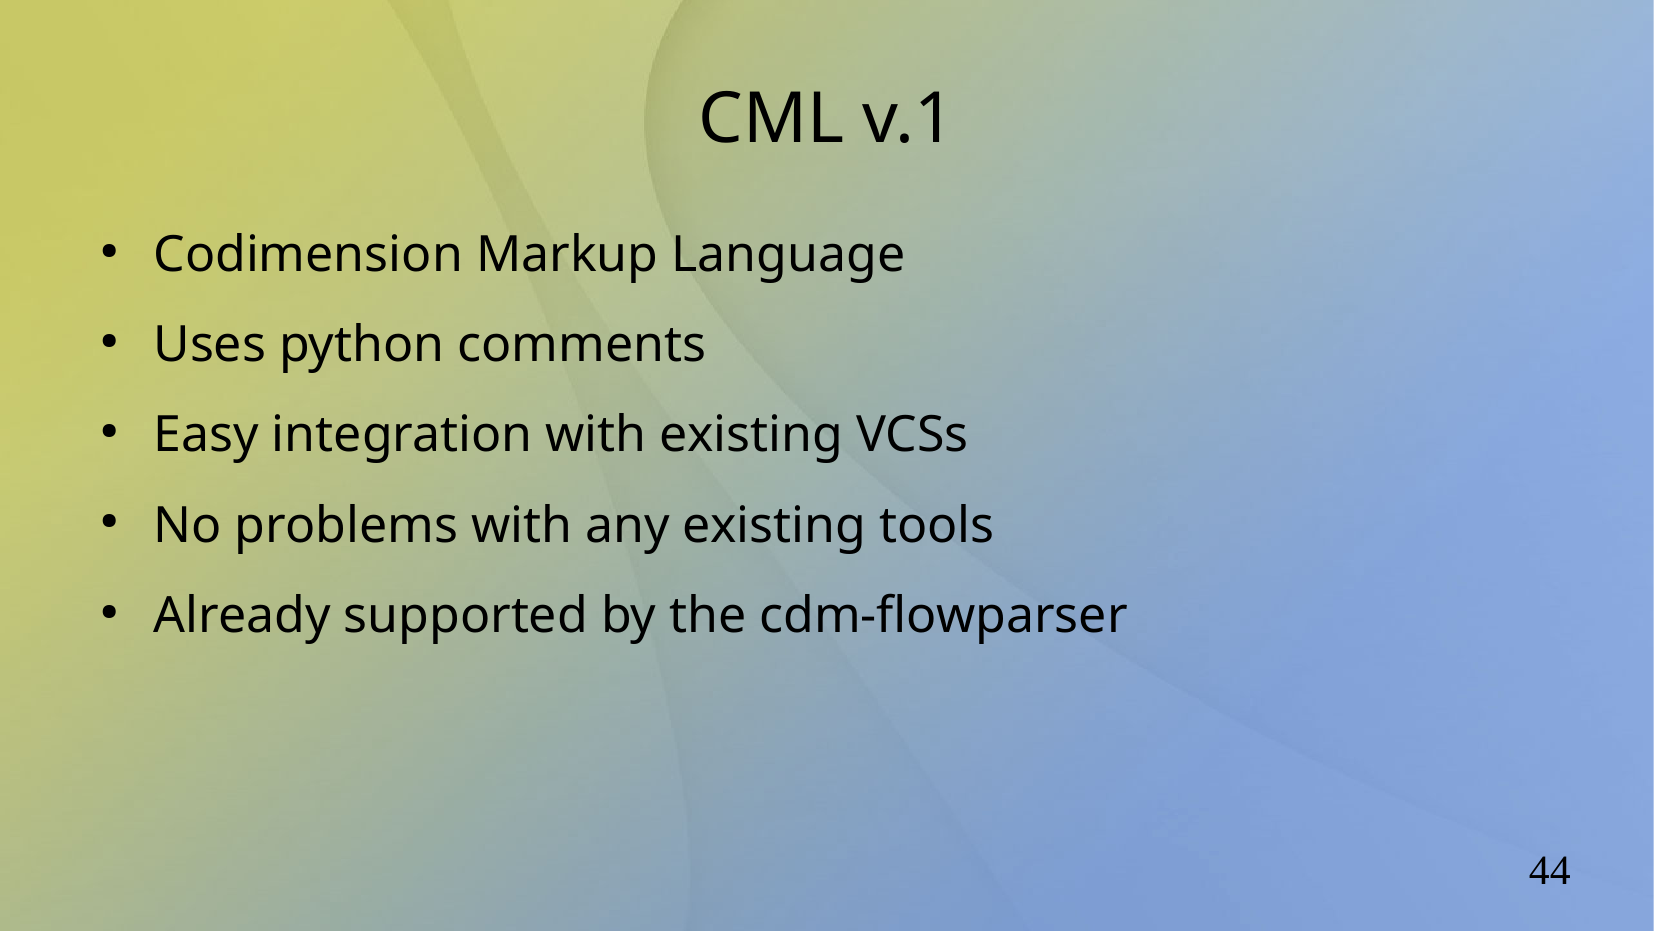

# CML v.1
Codimension Markup Language
Uses python comments
Easy integration with existing VCSs
No problems with any existing tools
Already supported by the cdm-flowparser
44